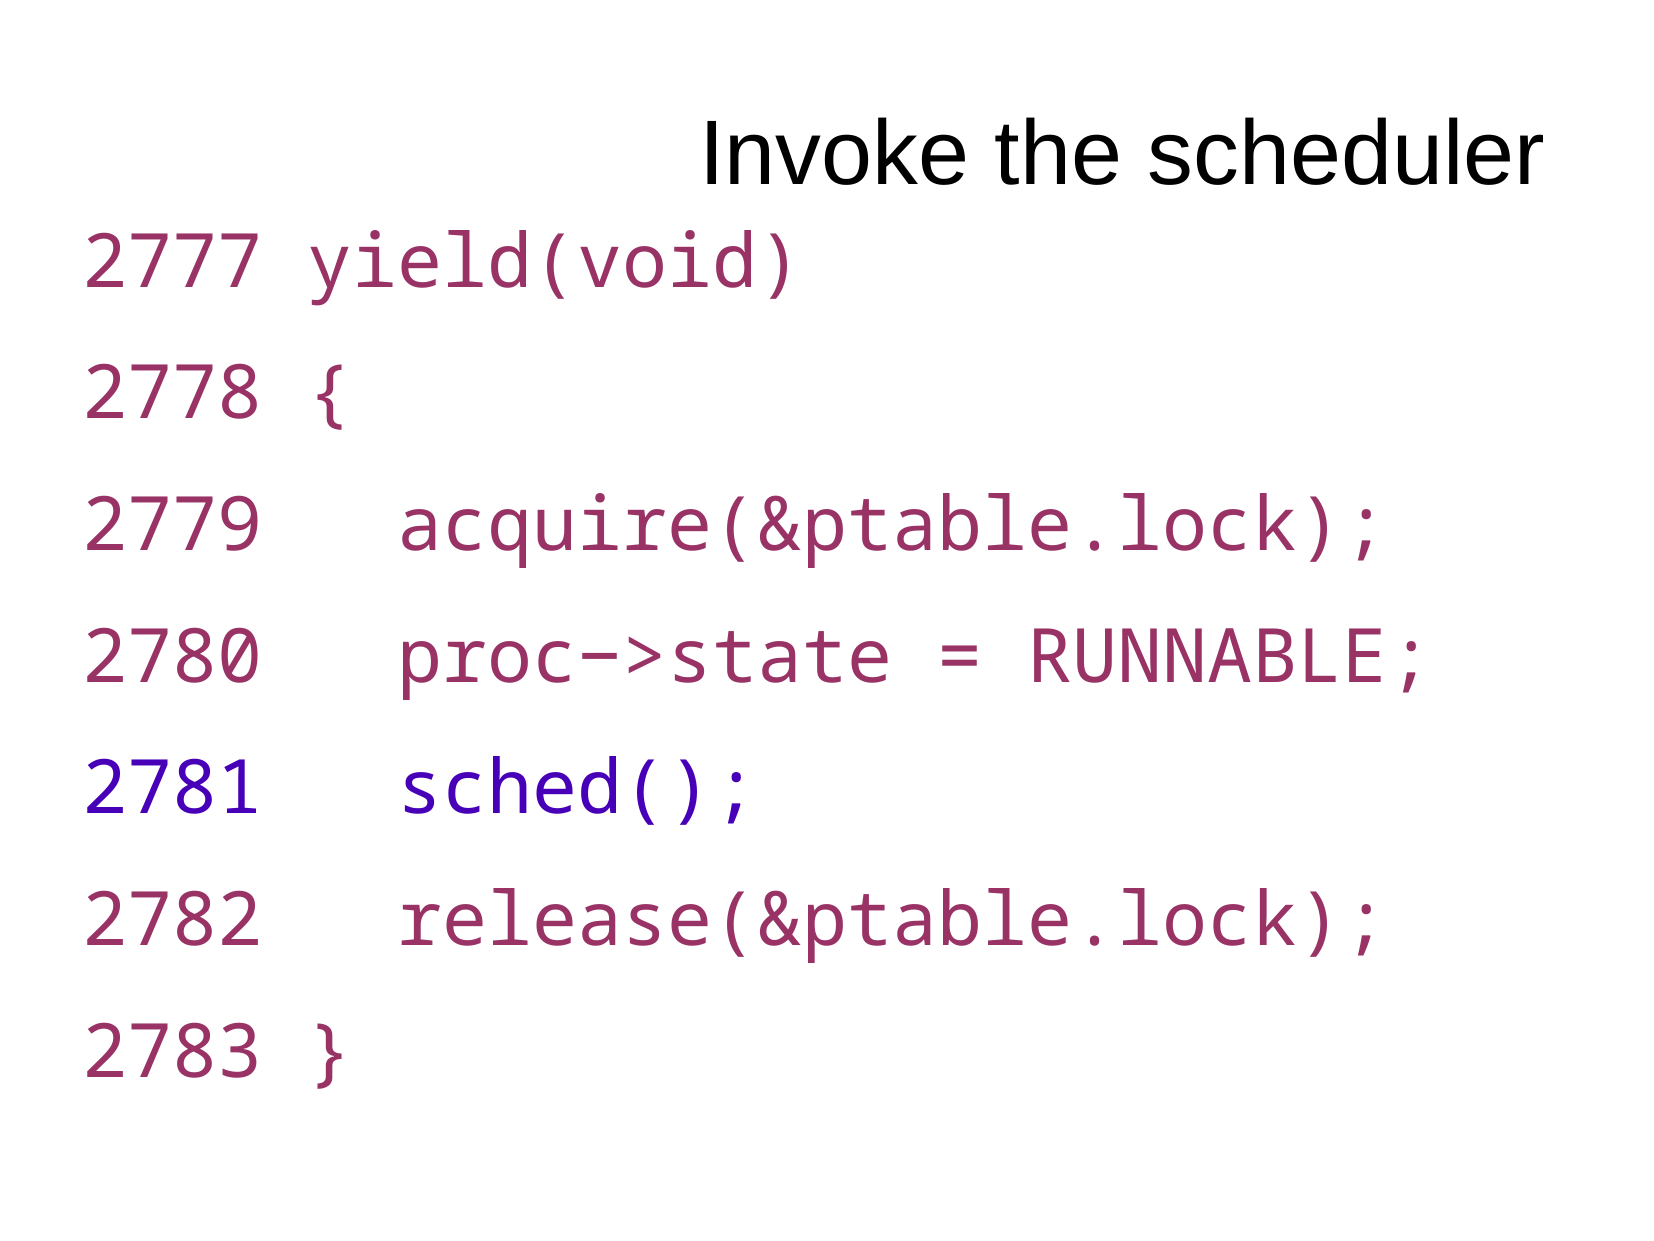

Invoke the scheduler
# 2777 yield(void)
2778 {
2779 acquire(&ptable.lock);
2780 proc−>state = RUNNABLE;
2781 sched();
2782 release(&ptable.lock);
2783 }